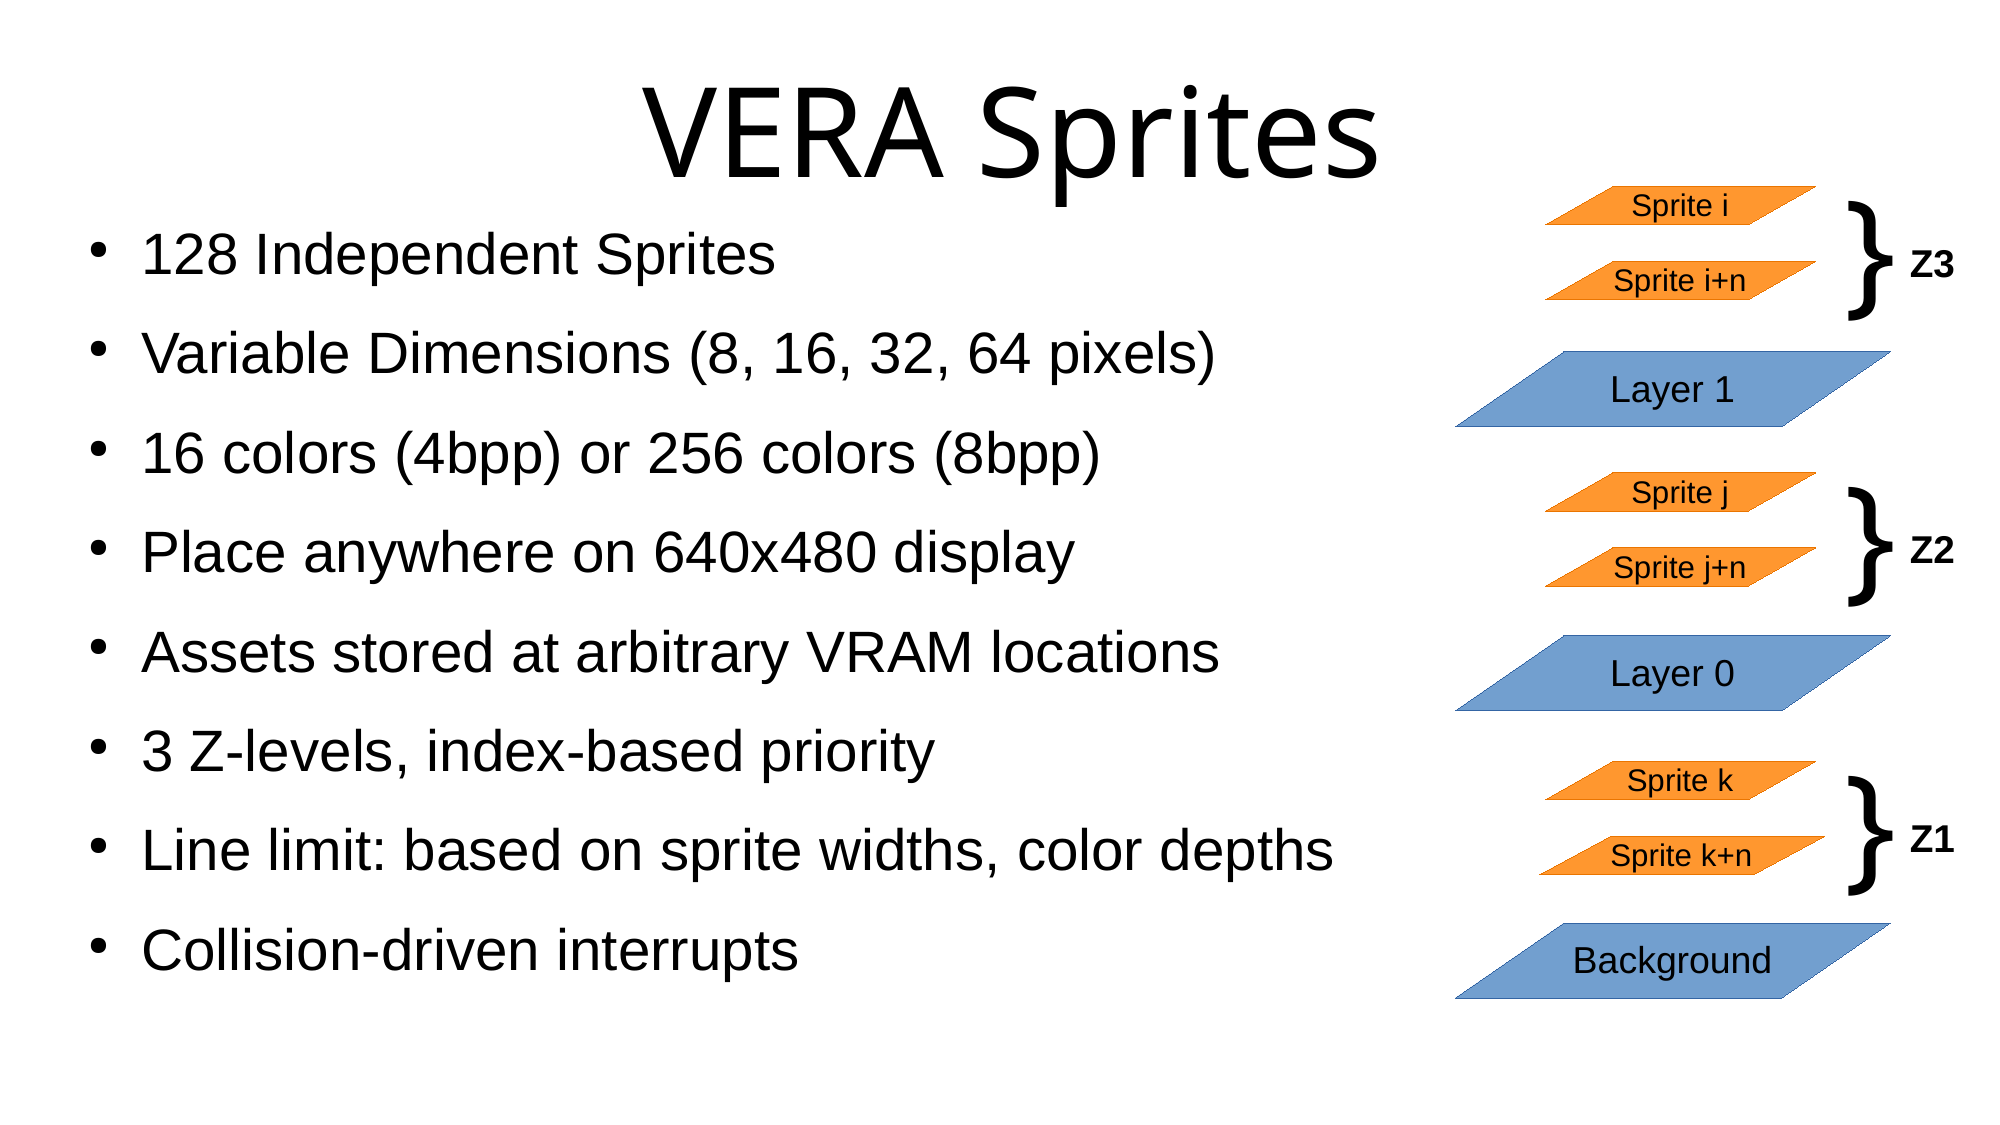

VERA Sprites
} Z3
Sprite i
# 128 Independent Sprites
Variable Dimensions (8, 16, 32, 64 pixels)
16 colors (4bpp) or 256 colors (8bpp)
Place anywhere on 640x480 display
Assets stored at arbitrary VRAM locations
3 Z-levels, index-based priority
Line limit: based on sprite widths, color depths
Collision-driven interrupts
Sprite i+n
Layer 1
} Z2
Sprite j
Sprite j+n
Layer 0
} Z1
Sprite k
Sprite k+n
Background